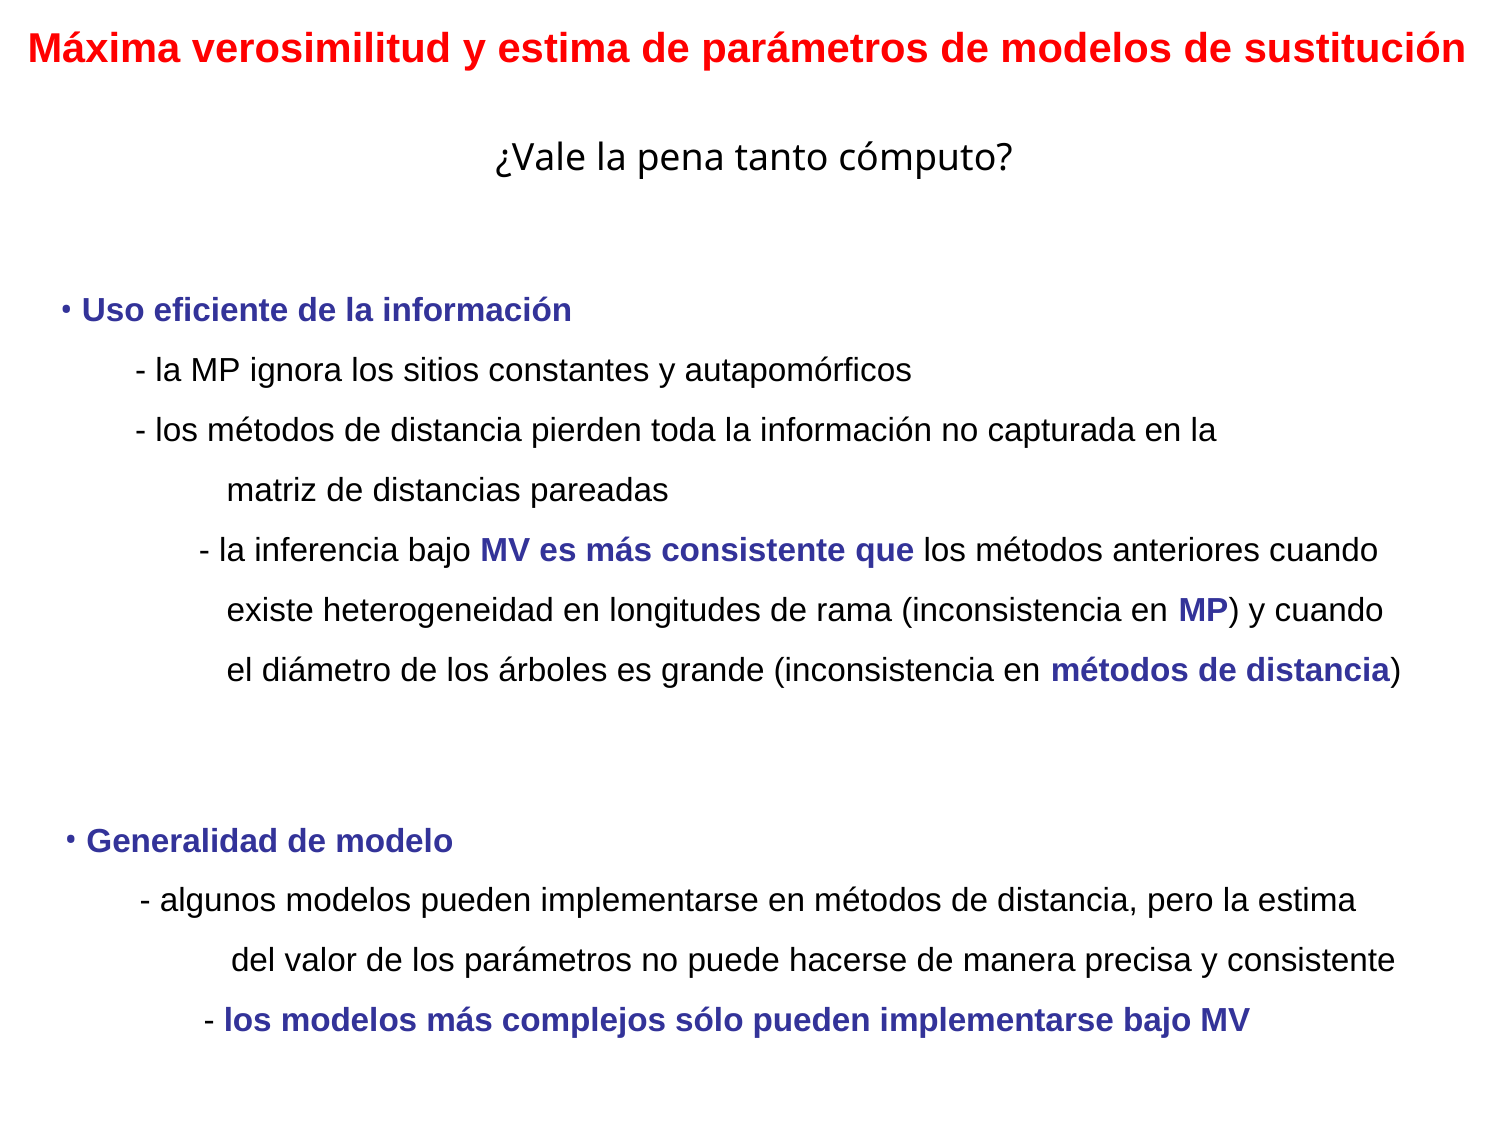

Máxima verosimilitud y estima de parámetros de modelos de sustitución
¿Vale la pena tanto cómputo?
 Uso eficiente de la información
	- la MP ignora los sitios constantes y autapomórficos
	- los métodos de distancia pierden toda la información no capturada en la
 matriz de distancias pareadas
 - la inferencia bajo MV es más consistente que los métodos anteriores cuando
 existe heterogeneidad en longitudes de rama (inconsistencia en MP) y cuando
 el diámetro de los árboles es grande (inconsistencia en métodos de distancia)
 Generalidad de modelo
	- algunos modelos pueden implementarse en métodos de distancia, pero la estima
 del valor de los parámetros no puede hacerse de manera precisa y consistente
 - los modelos más complejos sólo pueden implementarse bajo MV